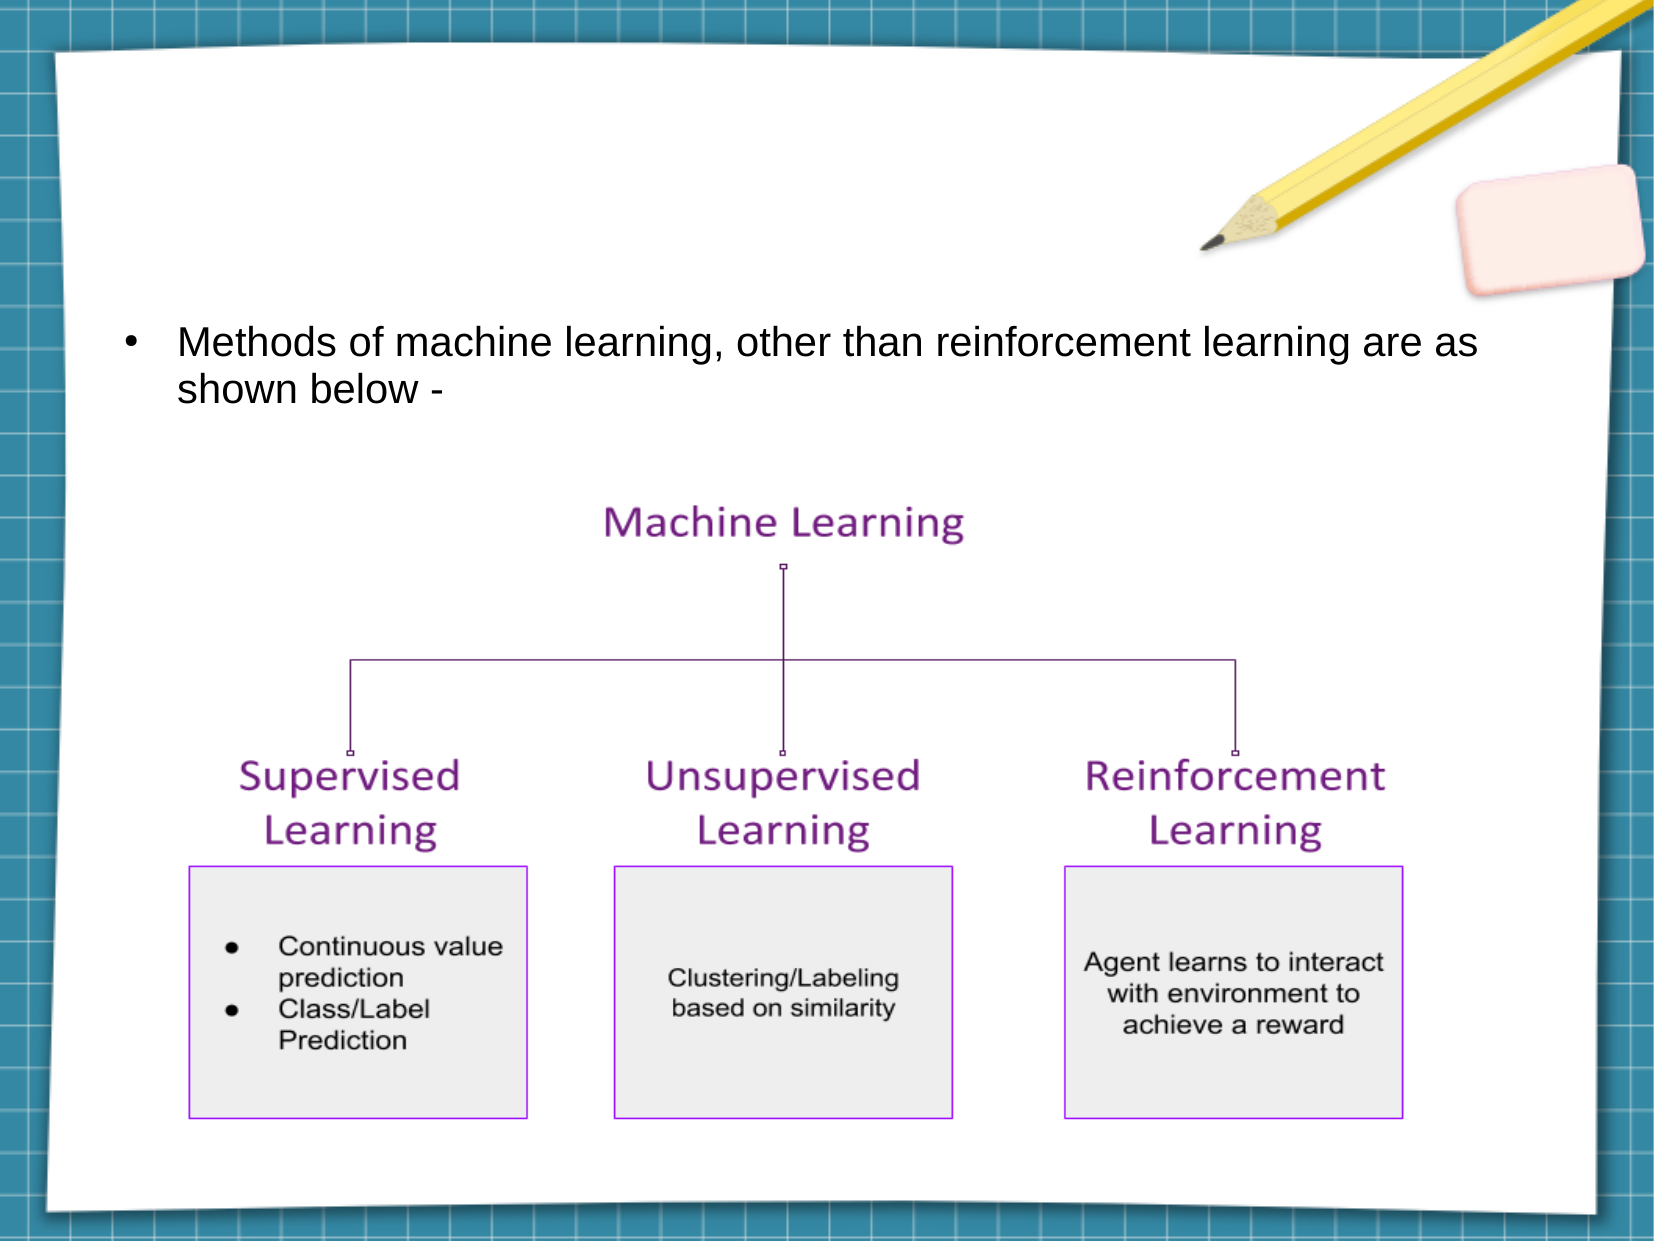

# Methods of machine learning, other than reinforcement learning are as shown below -